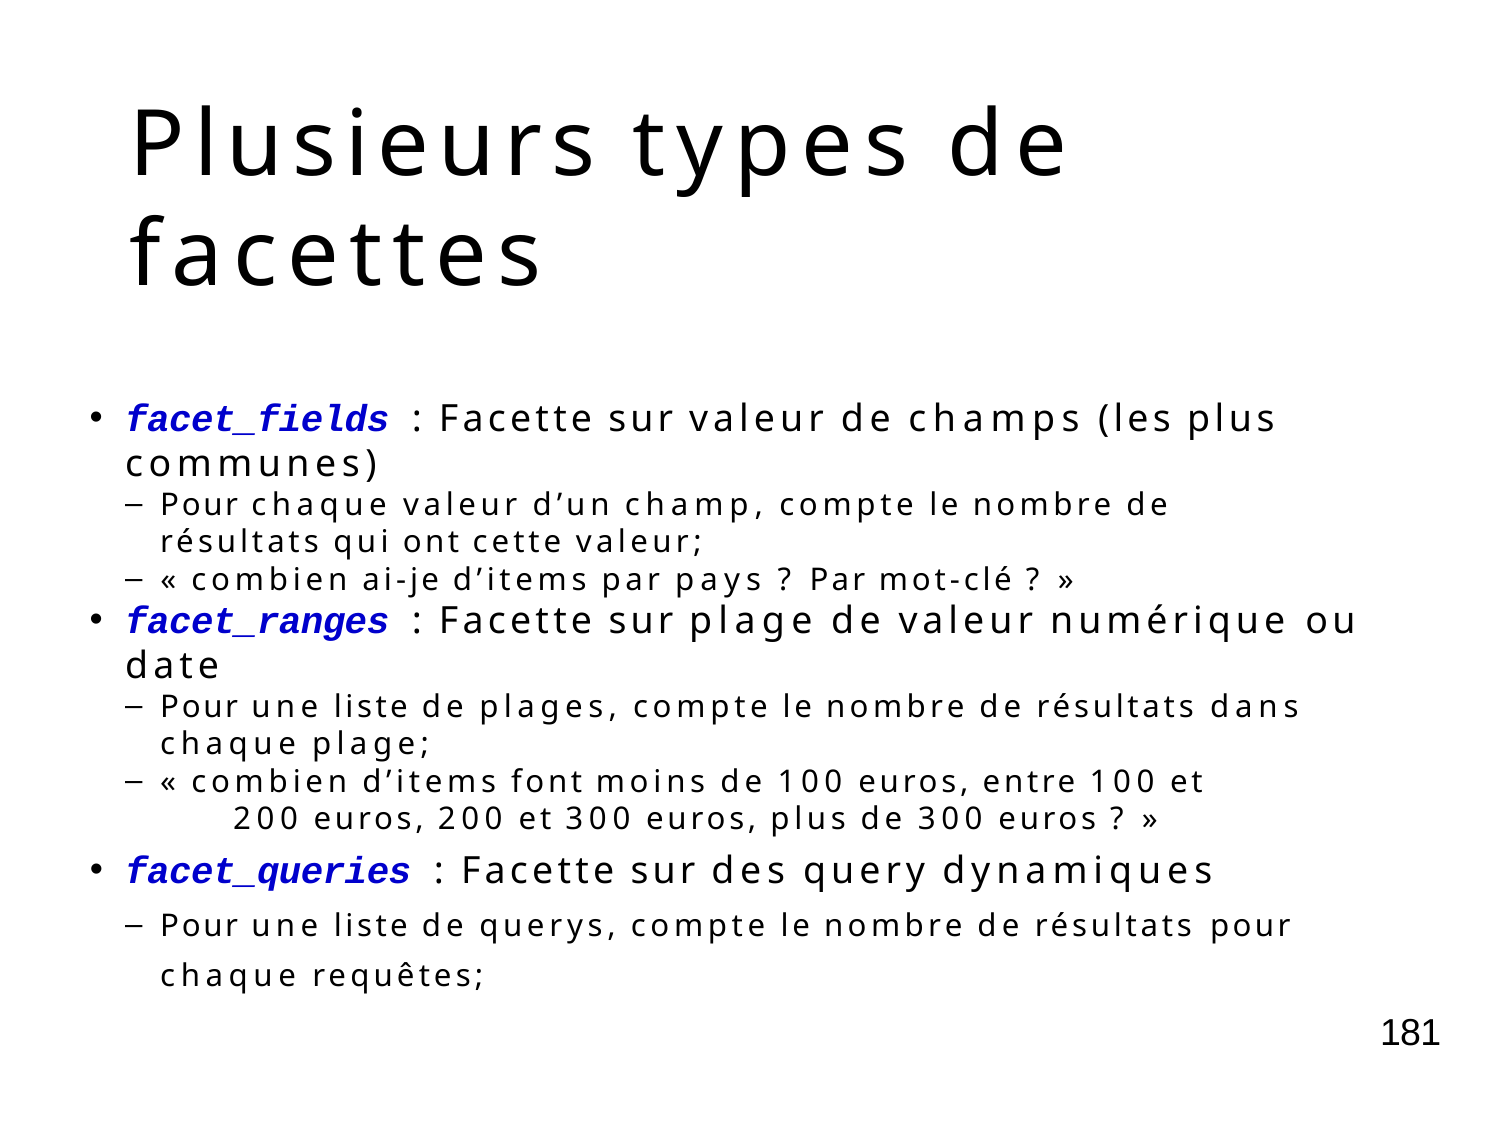

# Plusieurs types de facettes
facet_fields : Facette sur valeur de champs (les plus communes)
Pour chaque valeur d’un champ, compte le nombre de 	résultats qui ont cette valeur;
« combien ai-je d’items par pays ? Par mot-clé ? »
facet_ranges : Facette sur plage de valeur numérique ou date
Pour une liste de plages, compte le nombre de résultats 	dans chaque plage;
« combien d’items font moins de 100 euros, entre 100 et 	200 euros, 200 et 300 euros, plus de 300 euros ? »
facet_queries : Facette sur des query dynamiques
Pour une liste de querys, compte le nombre de résultats 	pour chaque requêtes;
181